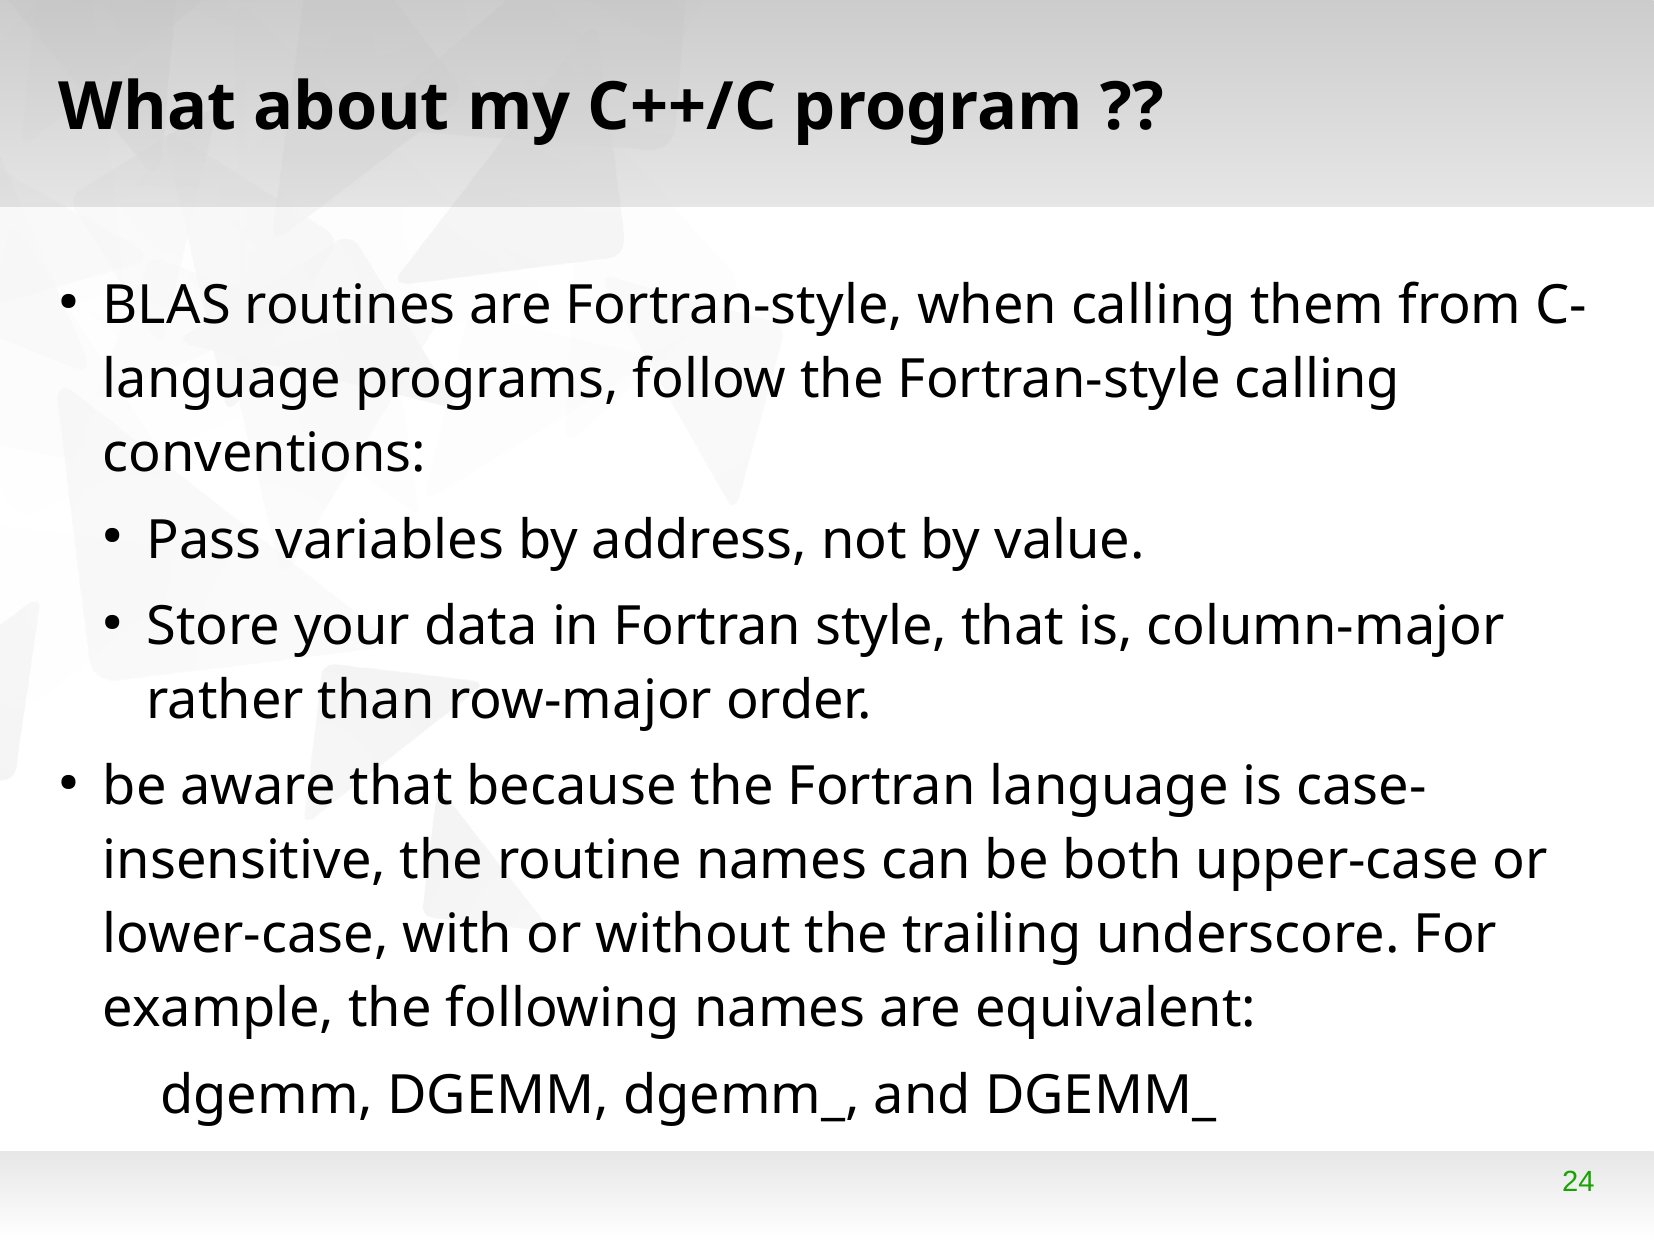

# What about my C++/C program ??
BLAS routines are Fortran-style, when calling them from C-language programs, follow the Fortran-style calling conventions:
Pass variables by address, not by value.
Store your data in Fortran style, that is, column-major rather than row-major order.
be aware that because the Fortran language is case-insensitive, the routine names can be both upper-case or lower-case, with or without the trailing underscore. For example, the following names are equivalent:
 dgemm, DGEMM, dgemm_, and DGEMM_
24